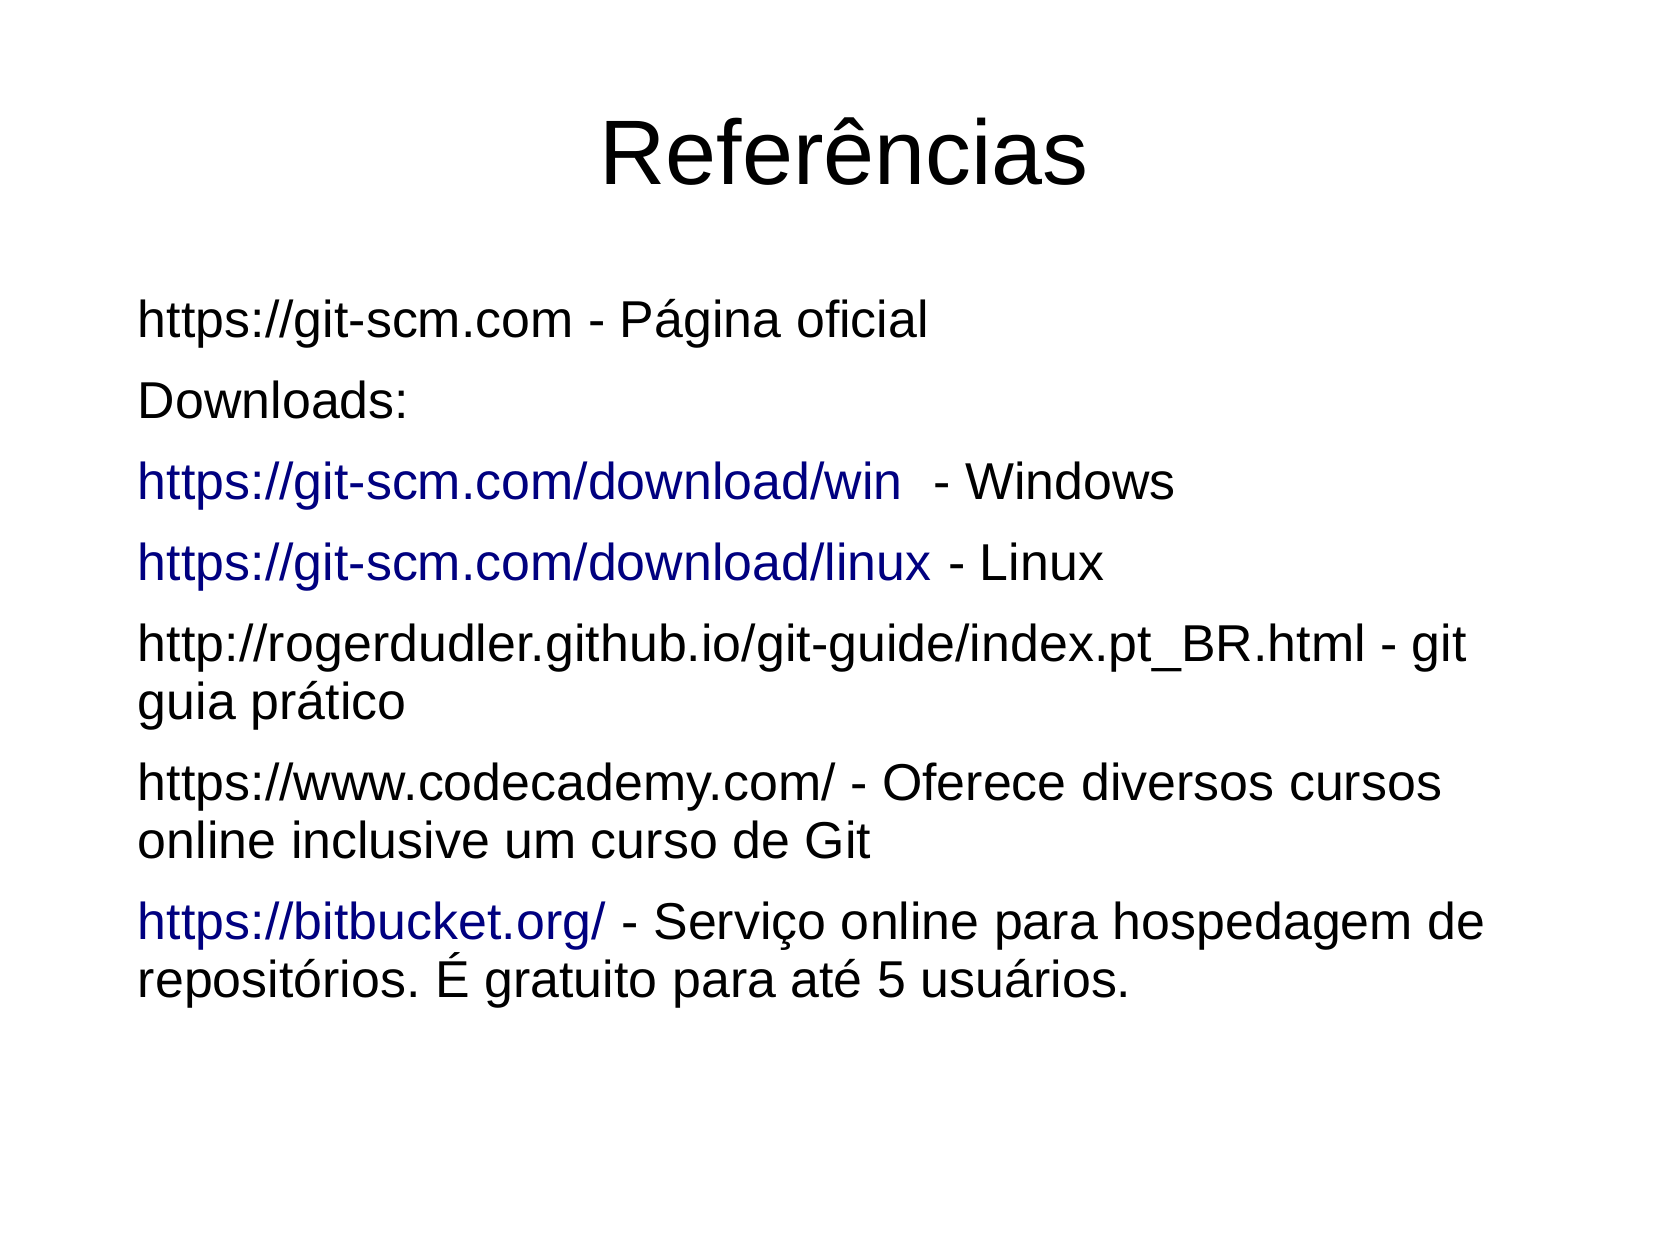

# Referências
https://git-scm.com - Página oficial
Downloads:
https://git-scm.com/download/win - Windows
https://git-scm.com/download/linux - Linux
http://rogerdudler.github.io/git-guide/index.pt_BR.html - git guia prático
https://www.codecademy.com/ - Oferece diversos cursos online inclusive um curso de Git
https://bitbucket.org/ - Serviço online para hospedagem de repositórios. É gratuito para até 5 usuários.